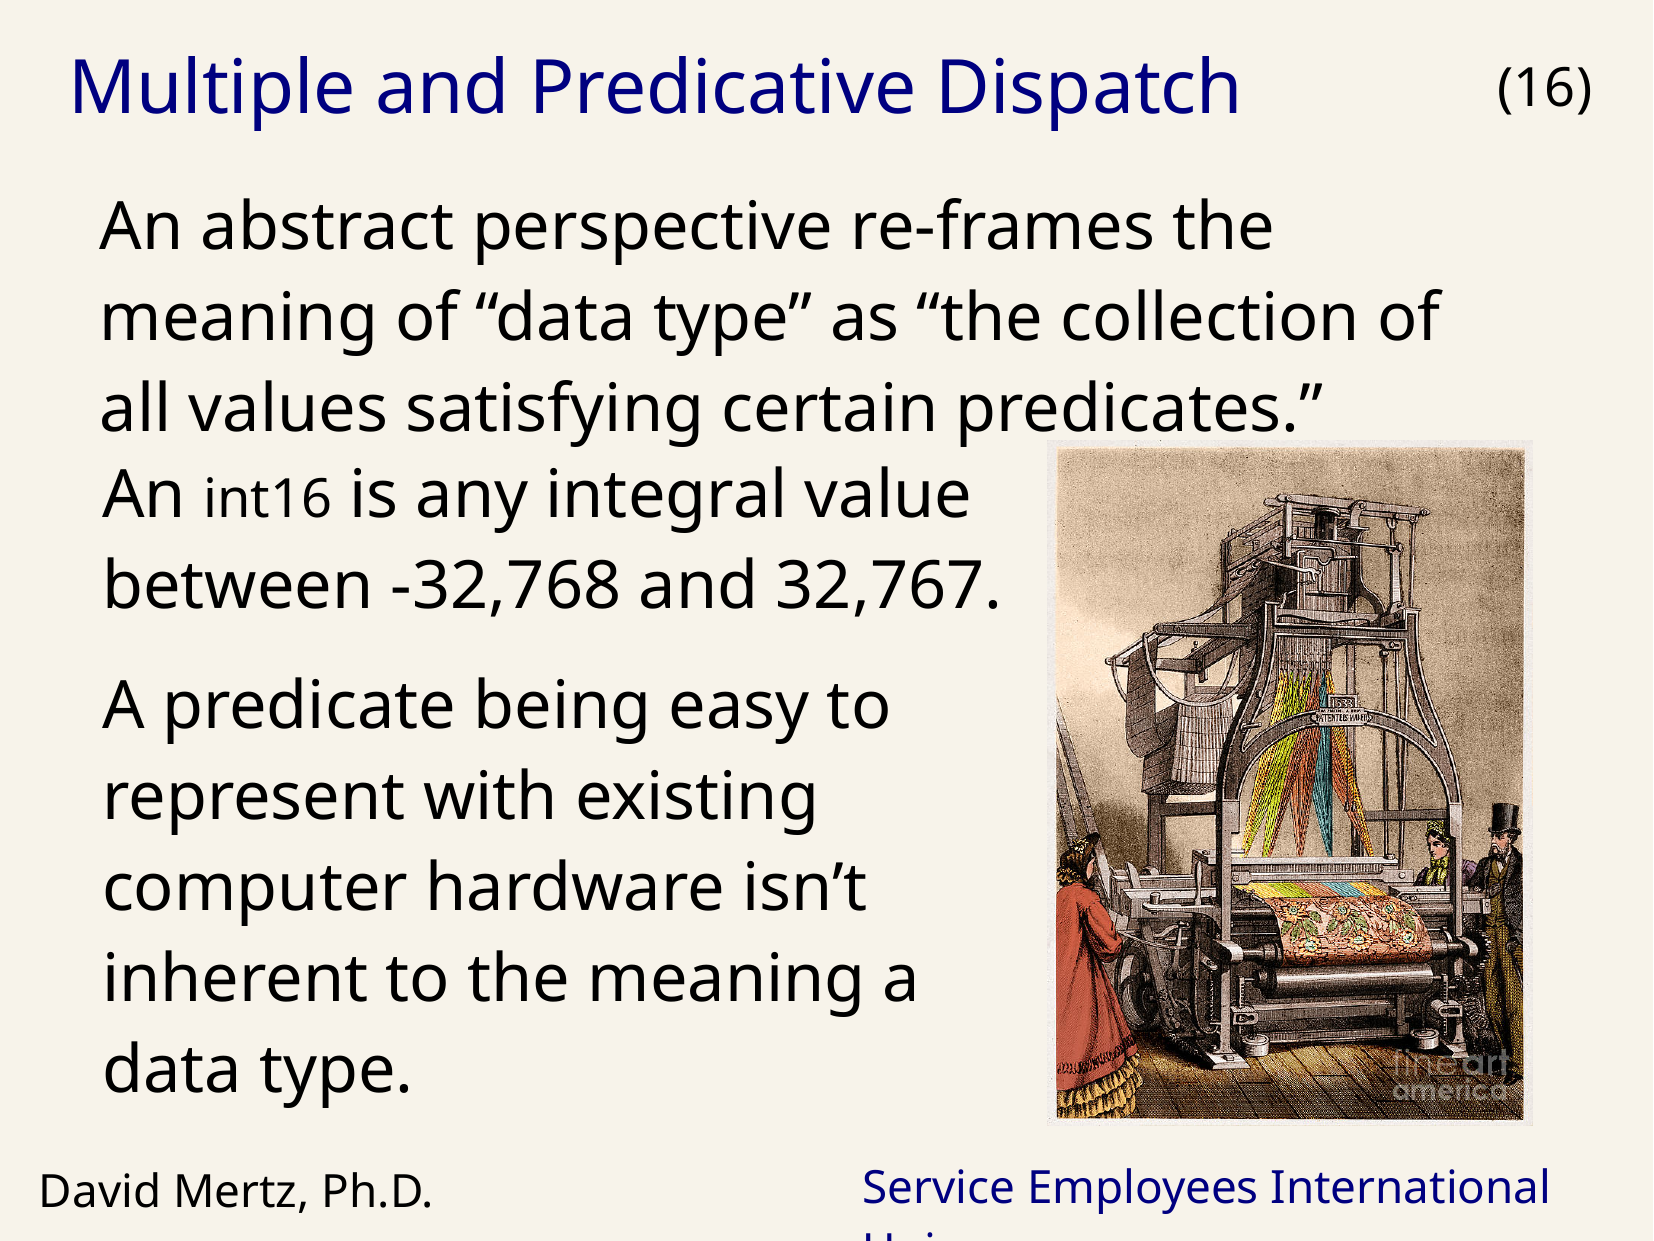

An abstract perspective re-frames the meaning of “data type” as “the collection of all values satisfying certain predicates.”
An int16 is any integral value between -32,768 and 32,767.
A predicate being easy to represent with existing computer hardware isn’t inherent to the meaning a data type.